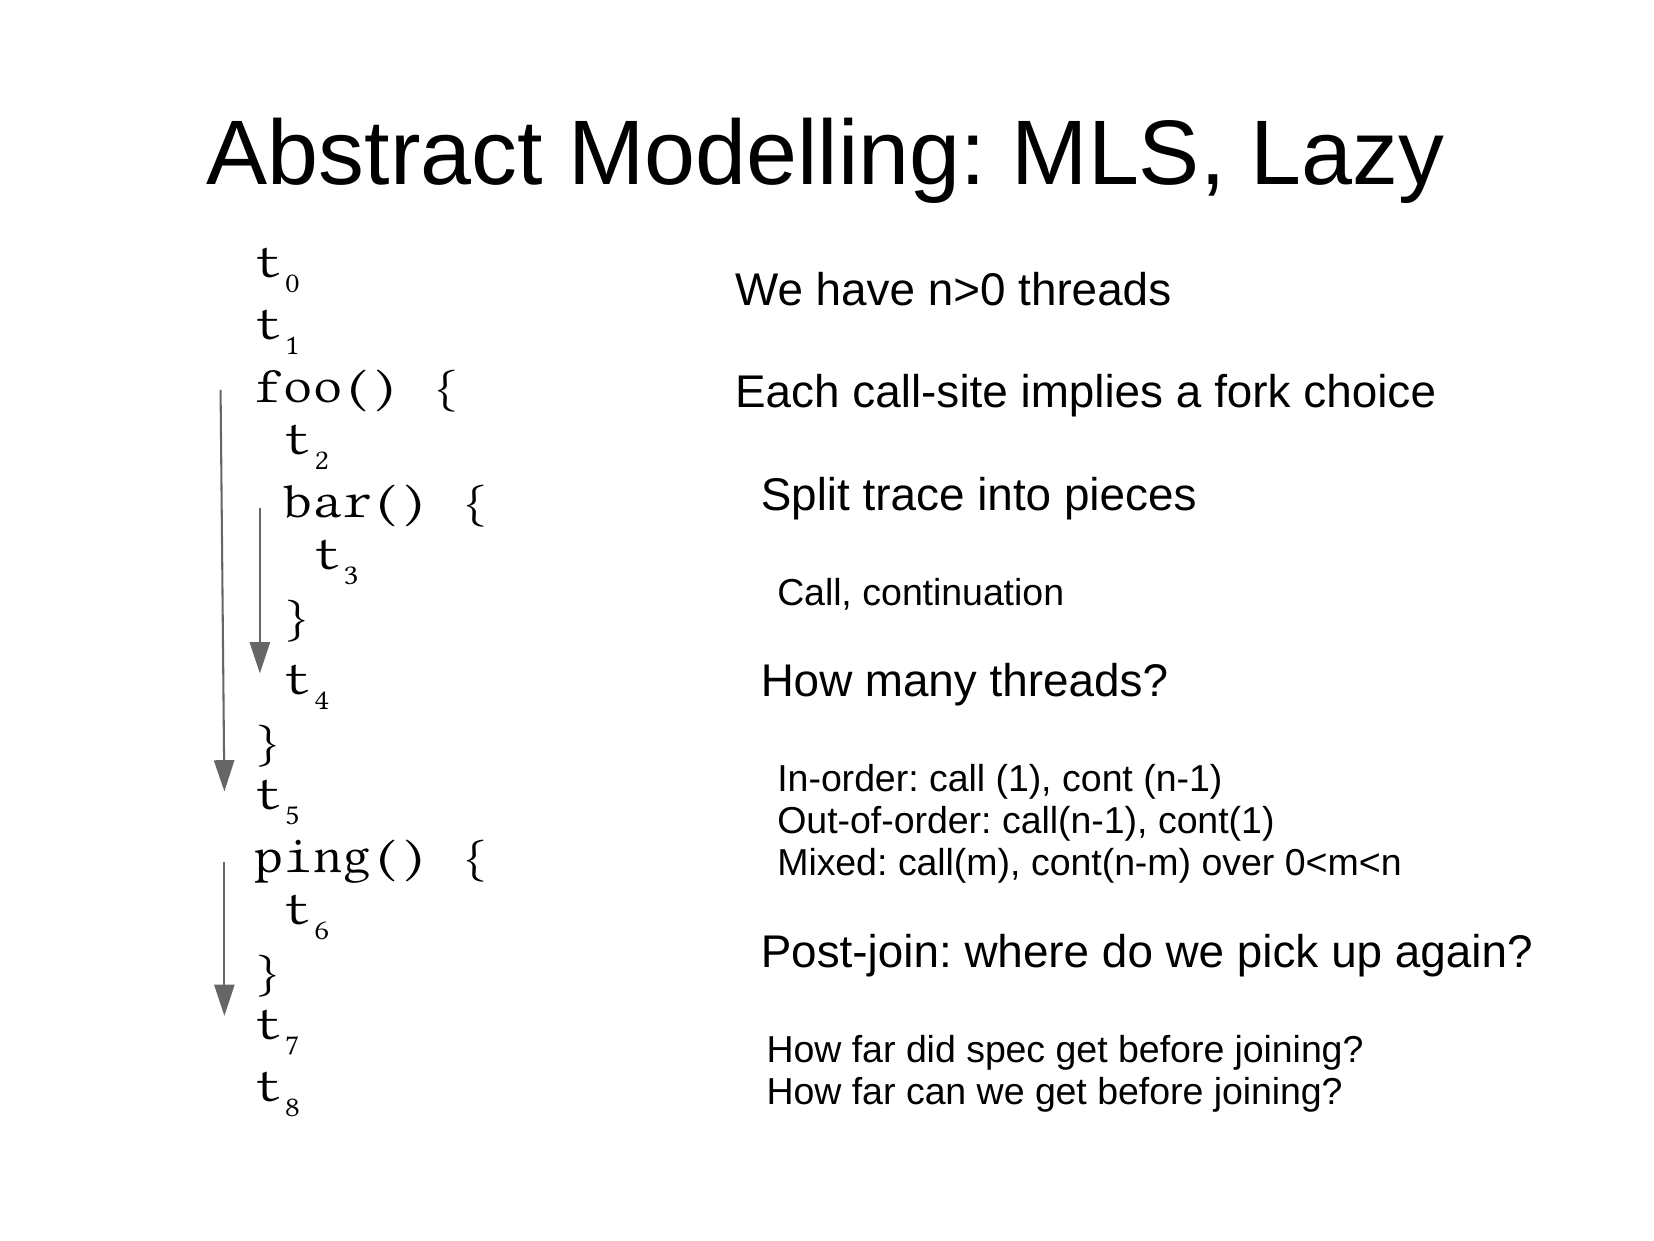

# Abstract Modelling: MLS, Lazy
t0
t1
foo() {
 t2
 bar() {
 t3
 }
 t4
}
t5
ping() {
 t6
}
t7
t8
We have n>0 threads
Each call-site implies a fork choice
 Split trace into pieces
 Call, continuation
 How many threads?
 In-order: call (1), cont (n-1)
 Out-of-order: call(n-1), cont(1)
 Mixed: call(m), cont(n-m) over 0<m<n
 Post-join: where do we pick up again?
 How far did spec get before joining?
 How far can we get before joining?